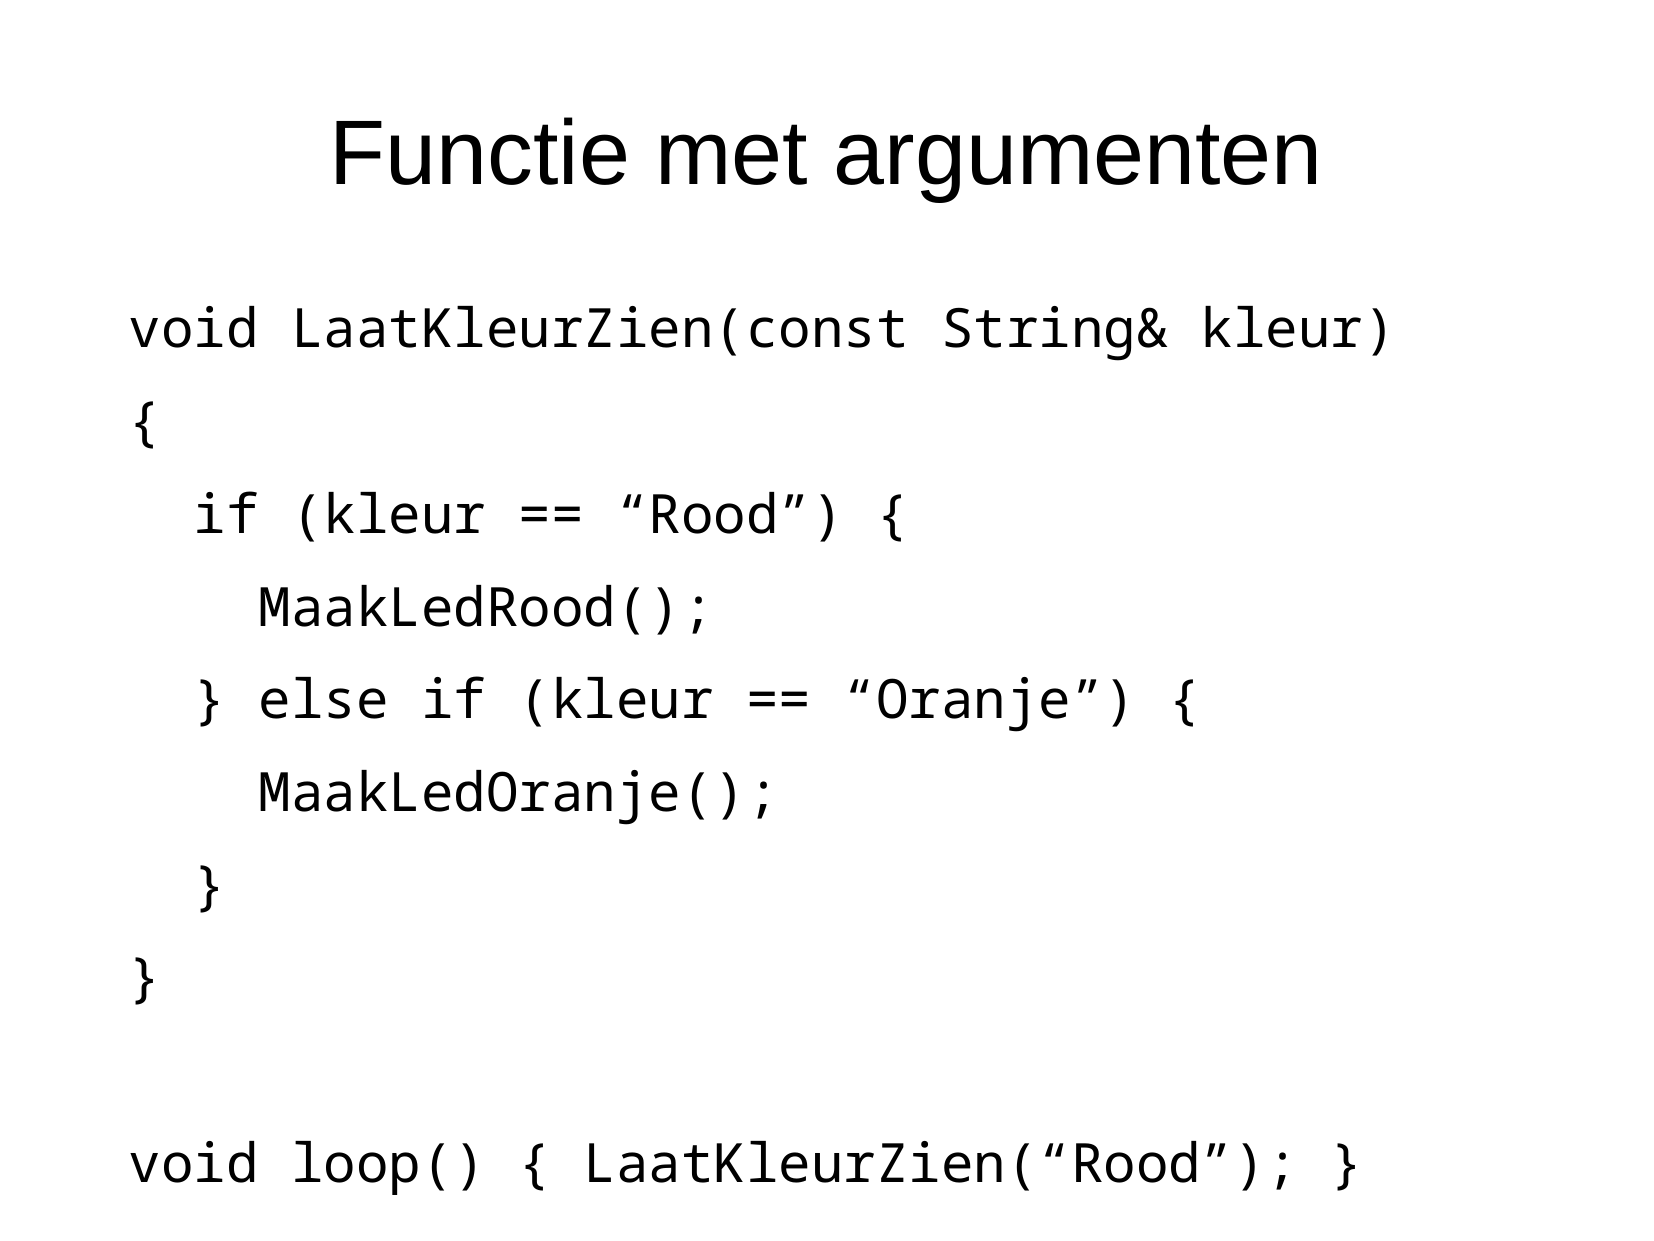

# Functie met argumenten
void LaatKleurZien(const String& kleur)
{
 if (kleur == “Rood”) {
 MaakLedRood();
 } else if (kleur == “Oranje”) {
 MaakLedOranje();
 }
}
void loop() { LaatKleurZien(“Rood”); }